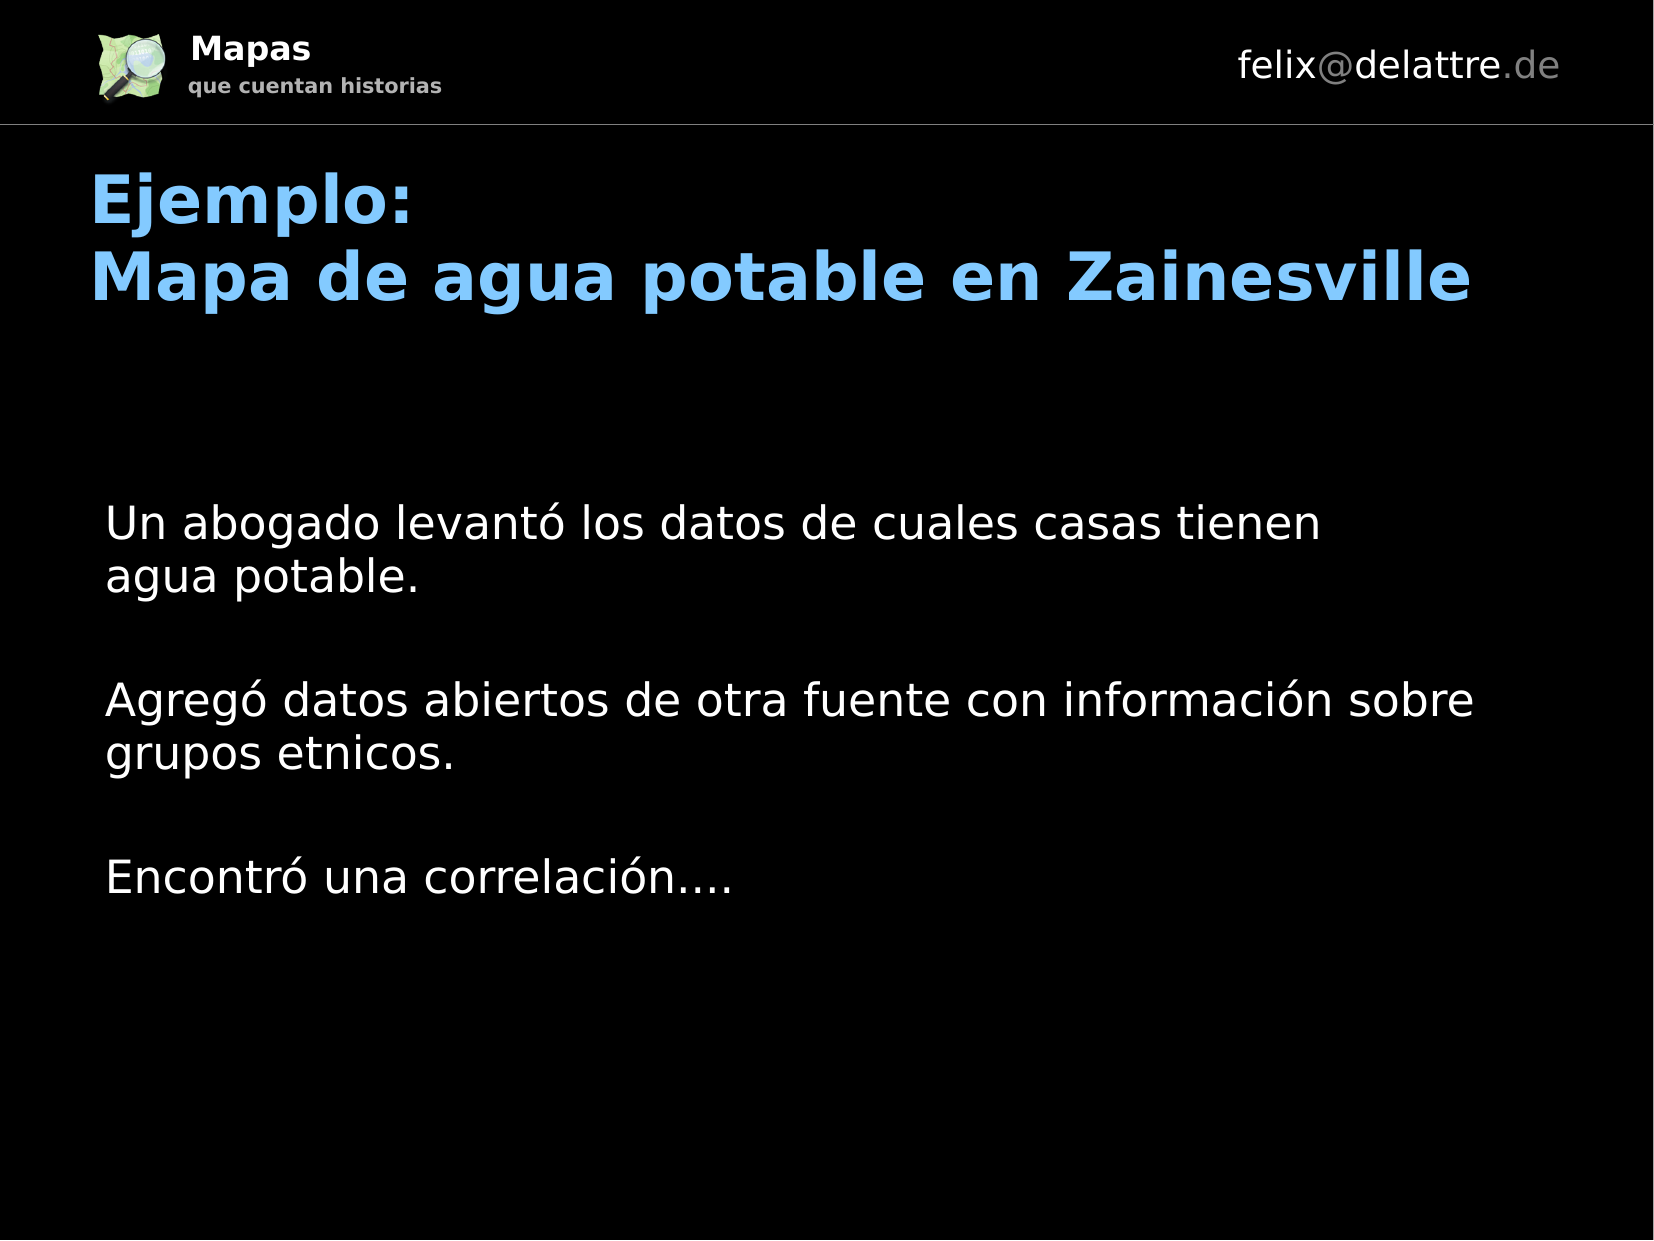

Ejemplo:
Mapa de agua potable en Zainesville
Un abogado levantó los datos de cuales casas tienen agua potable.
Agregó datos abiertos de otra fuente con información sobre grupos etnicos.
Encontró una correlación....